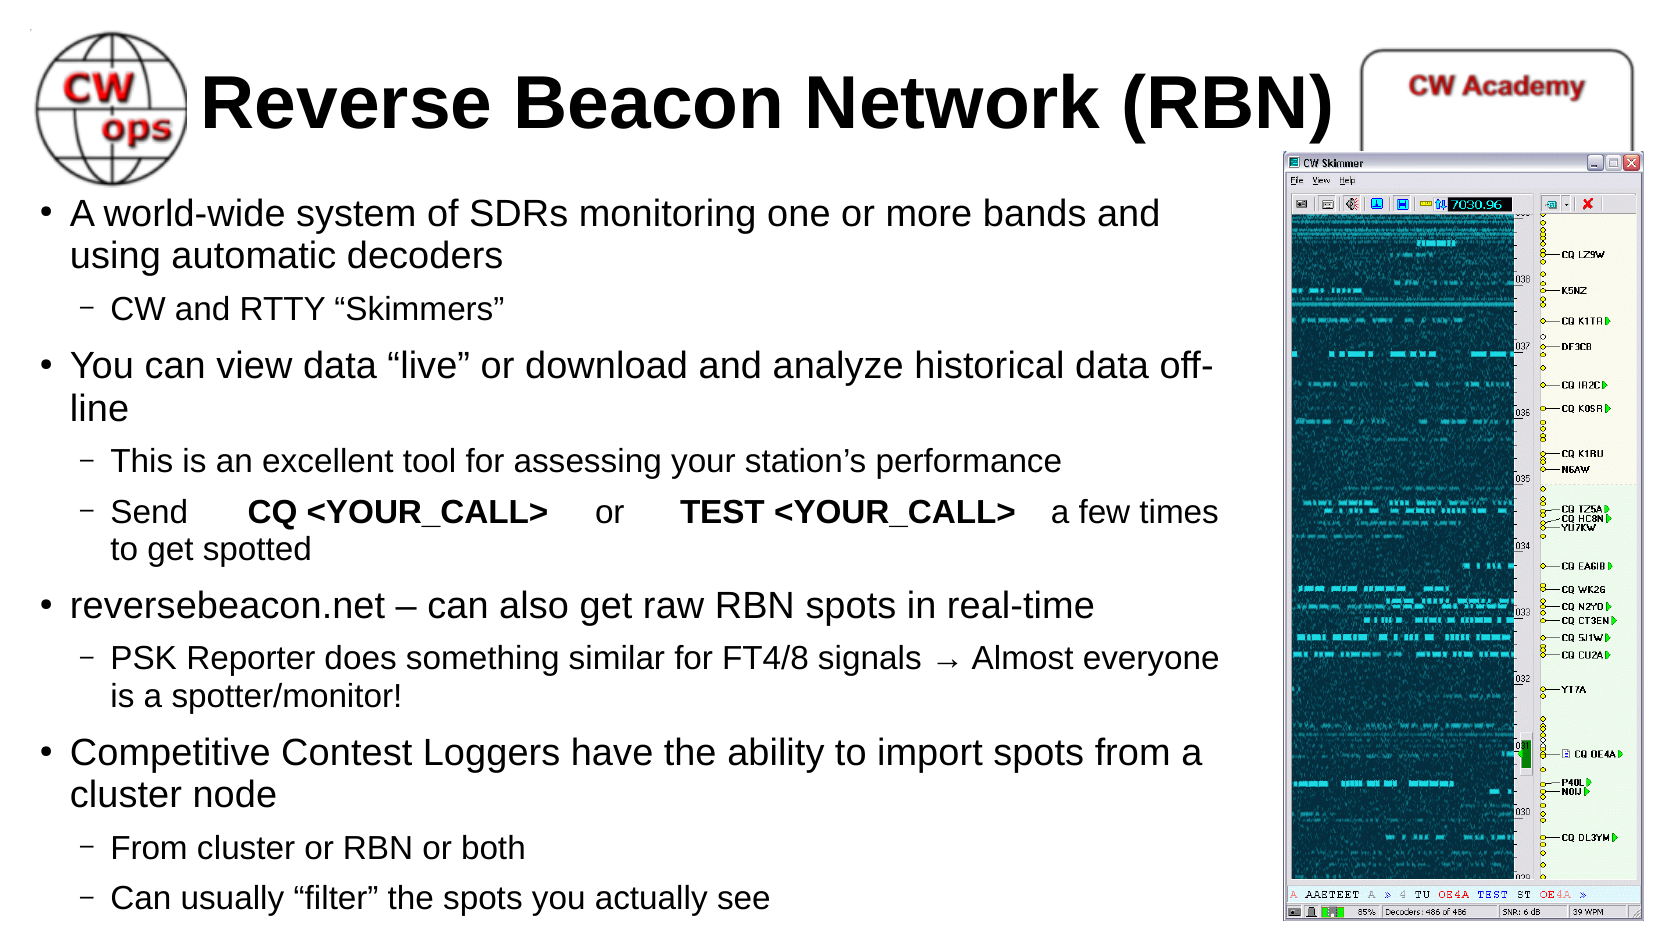

Reverse Beacon Network (RBN)
# A world-wide system of SDRs monitoring one or more bands and using automatic decoders
CW and RTTY “Skimmers”
You can view data “live” or download and analyze historical data off-line
This is an excellent tool for assessing your station’s performance
Send 	 CQ <YOUR_CALL> or TEST <YOUR_CALL> 	a few times to get spotted
reversebeacon.net – can also get raw RBN spots in real-time
PSK Reporter does something similar for FT4/8 signals → Almost everyone is a spotter/monitor!
Competitive Contest Loggers have the ability to import spots from a cluster node
From cluster or RBN or both
Can usually “filter” the spots you actually see